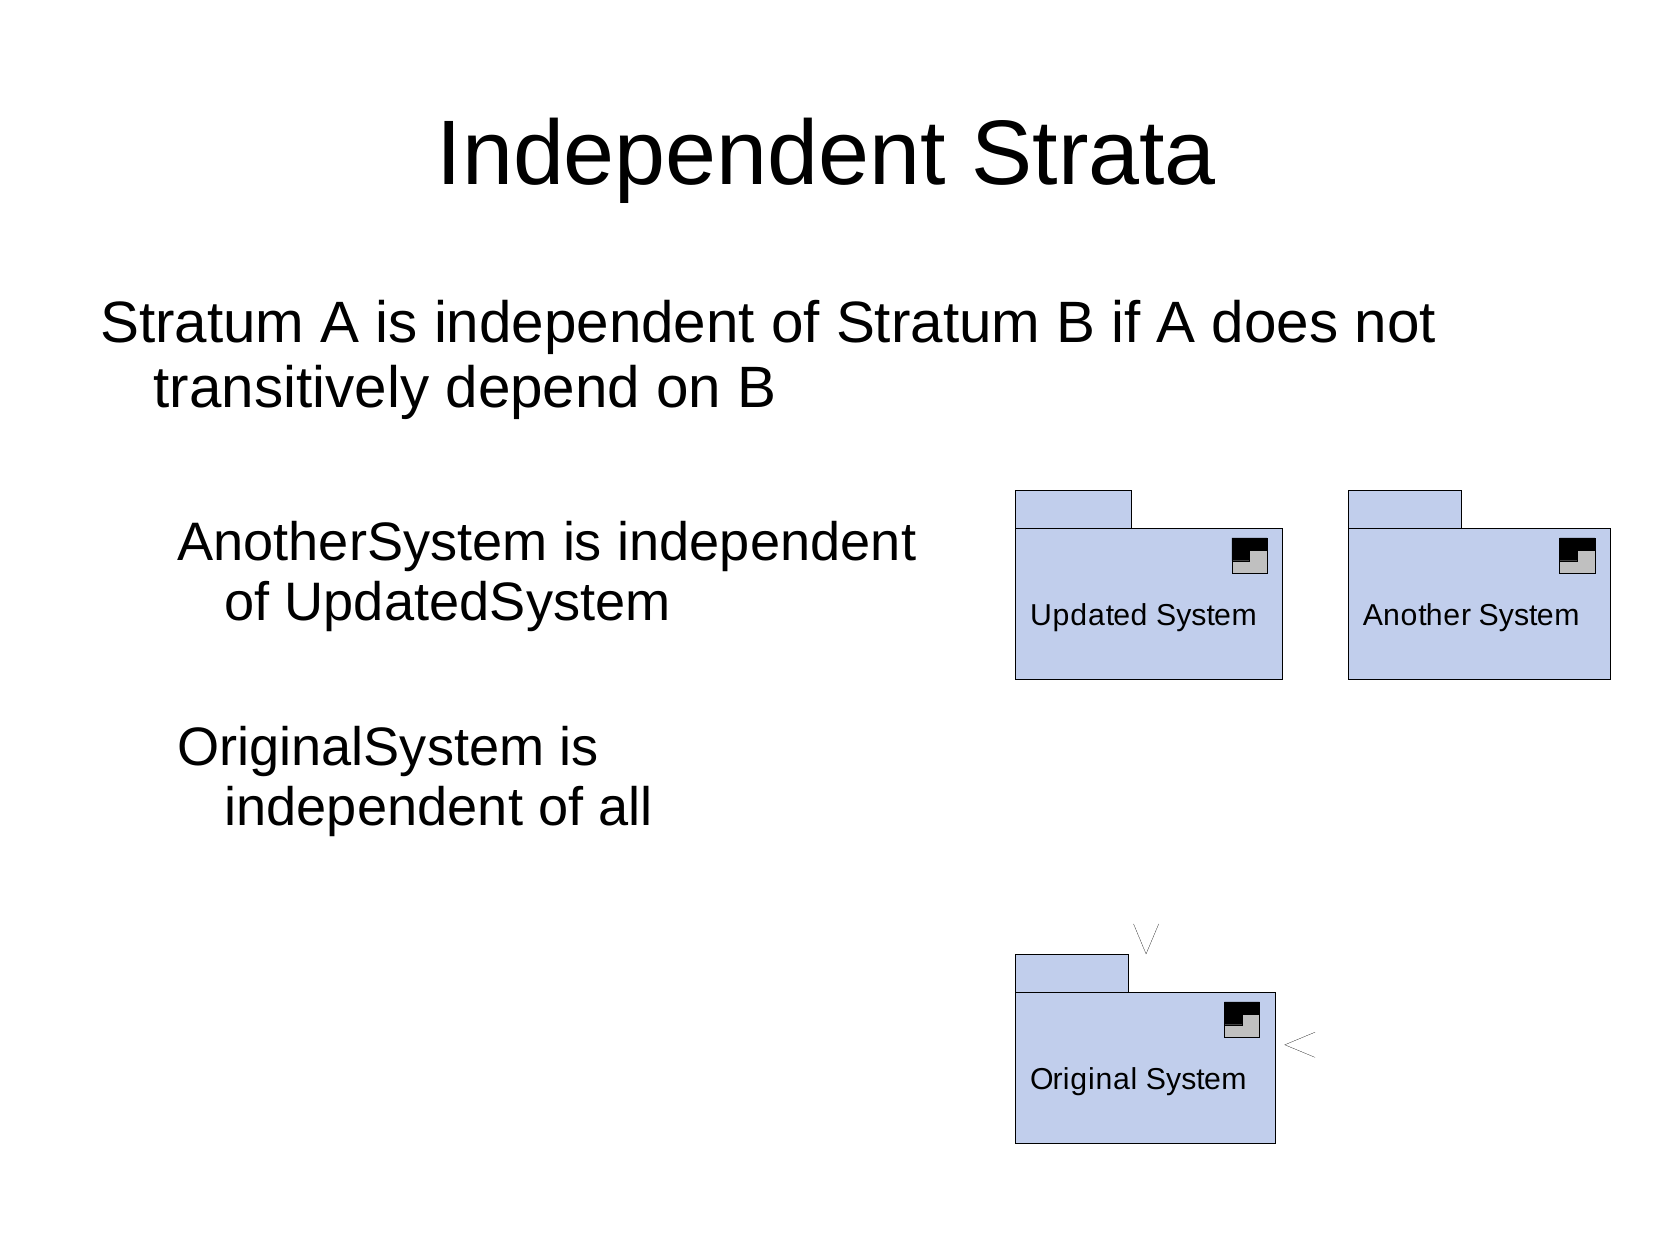

# Independent Strata
Stratum A is independent of Stratum B if A does not transitively depend on B
AnotherSystem is independent
of UpdatedSystem
OriginalSystem is
independent of all